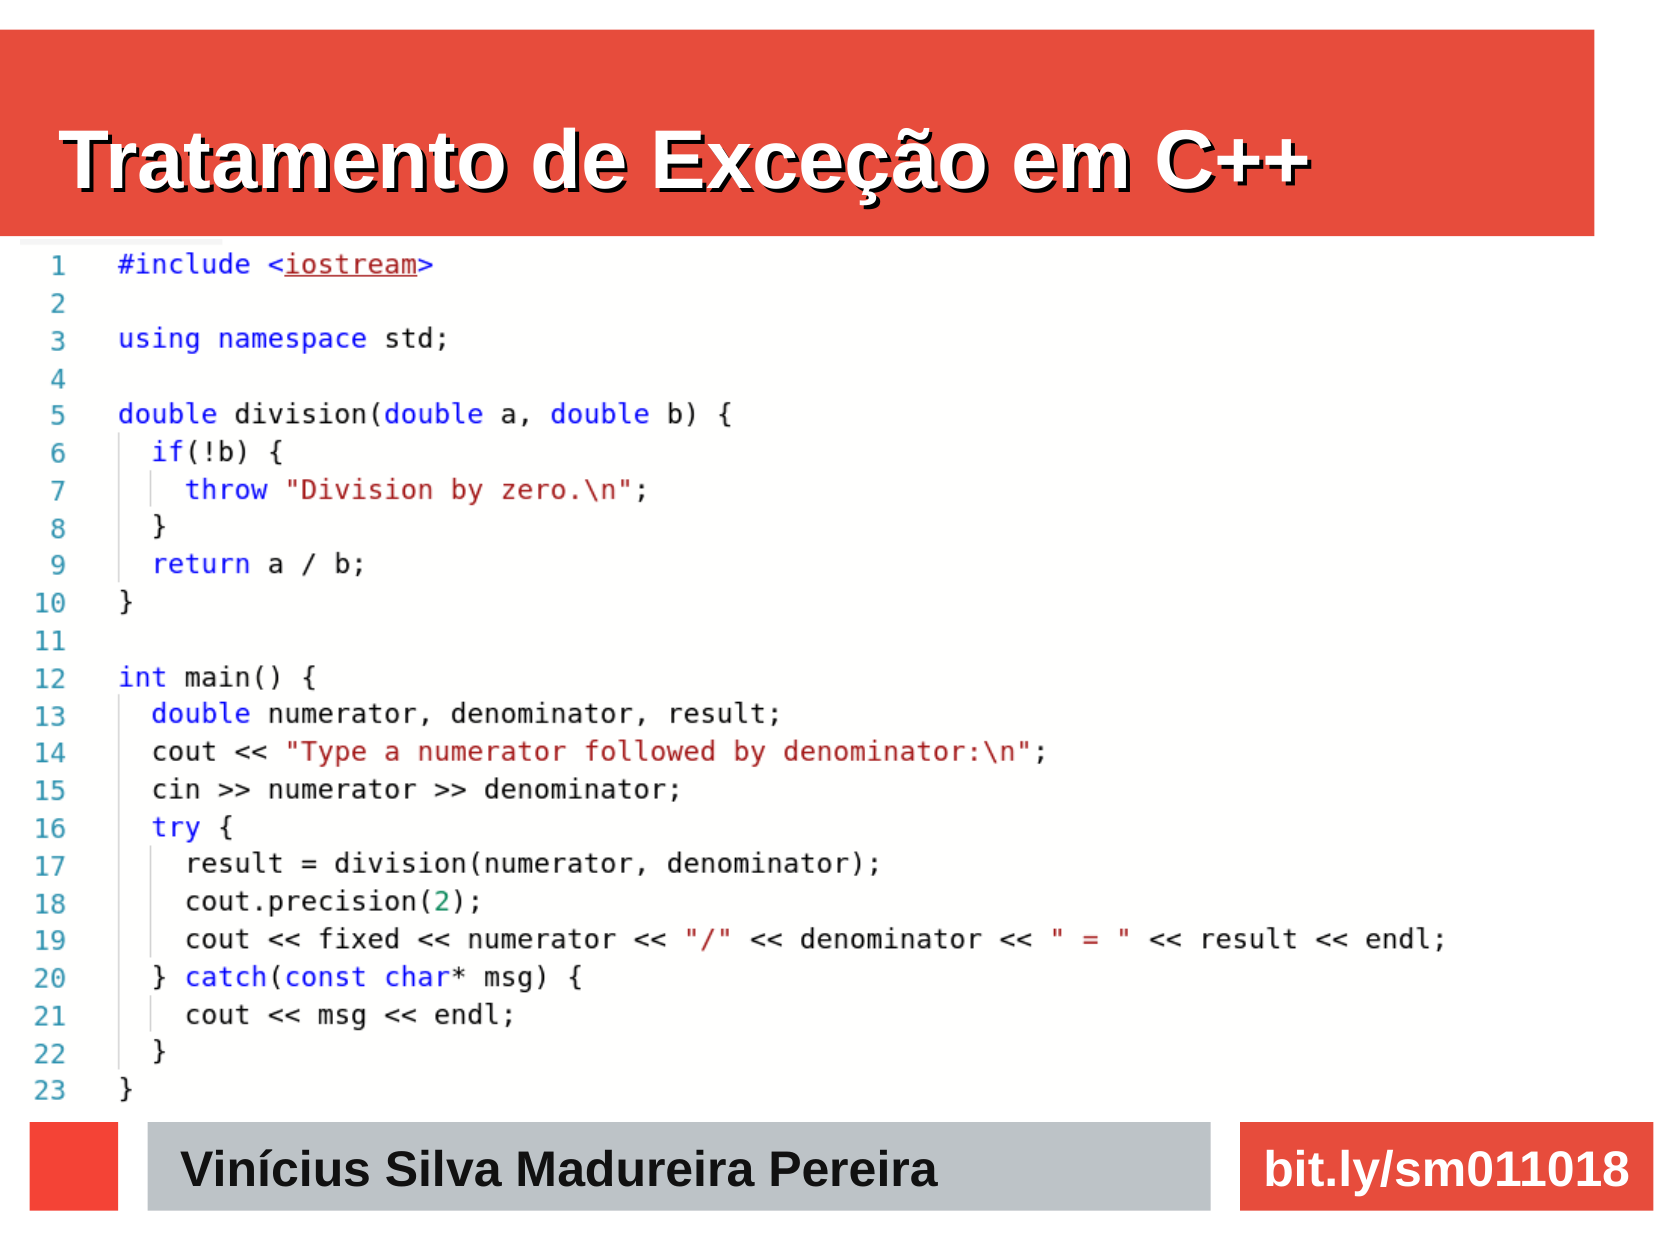

# Tratamento de Exceção em C++
#include <iostream>
using namespace std;
double division(double a, double b) {
 if(!b) {
 throw "Division by zero.\n";
 }
 return a / b;
}
int main() {
 double numerator, denominator, result;
 cout << "Type a numerator followed by denominator:\n";
 cin >> numerator >> denominator;
 try {
 result = division(numerator, denominator);
 cout.precision(2);
 cout << fixed << numerator << "/" << denominator << " = " << result << endl;
 } catch(const char* msg) {
 cout << msg << endl;
 }
}
Vinícius Silva Madureira Pereira
bit.ly/sm011018